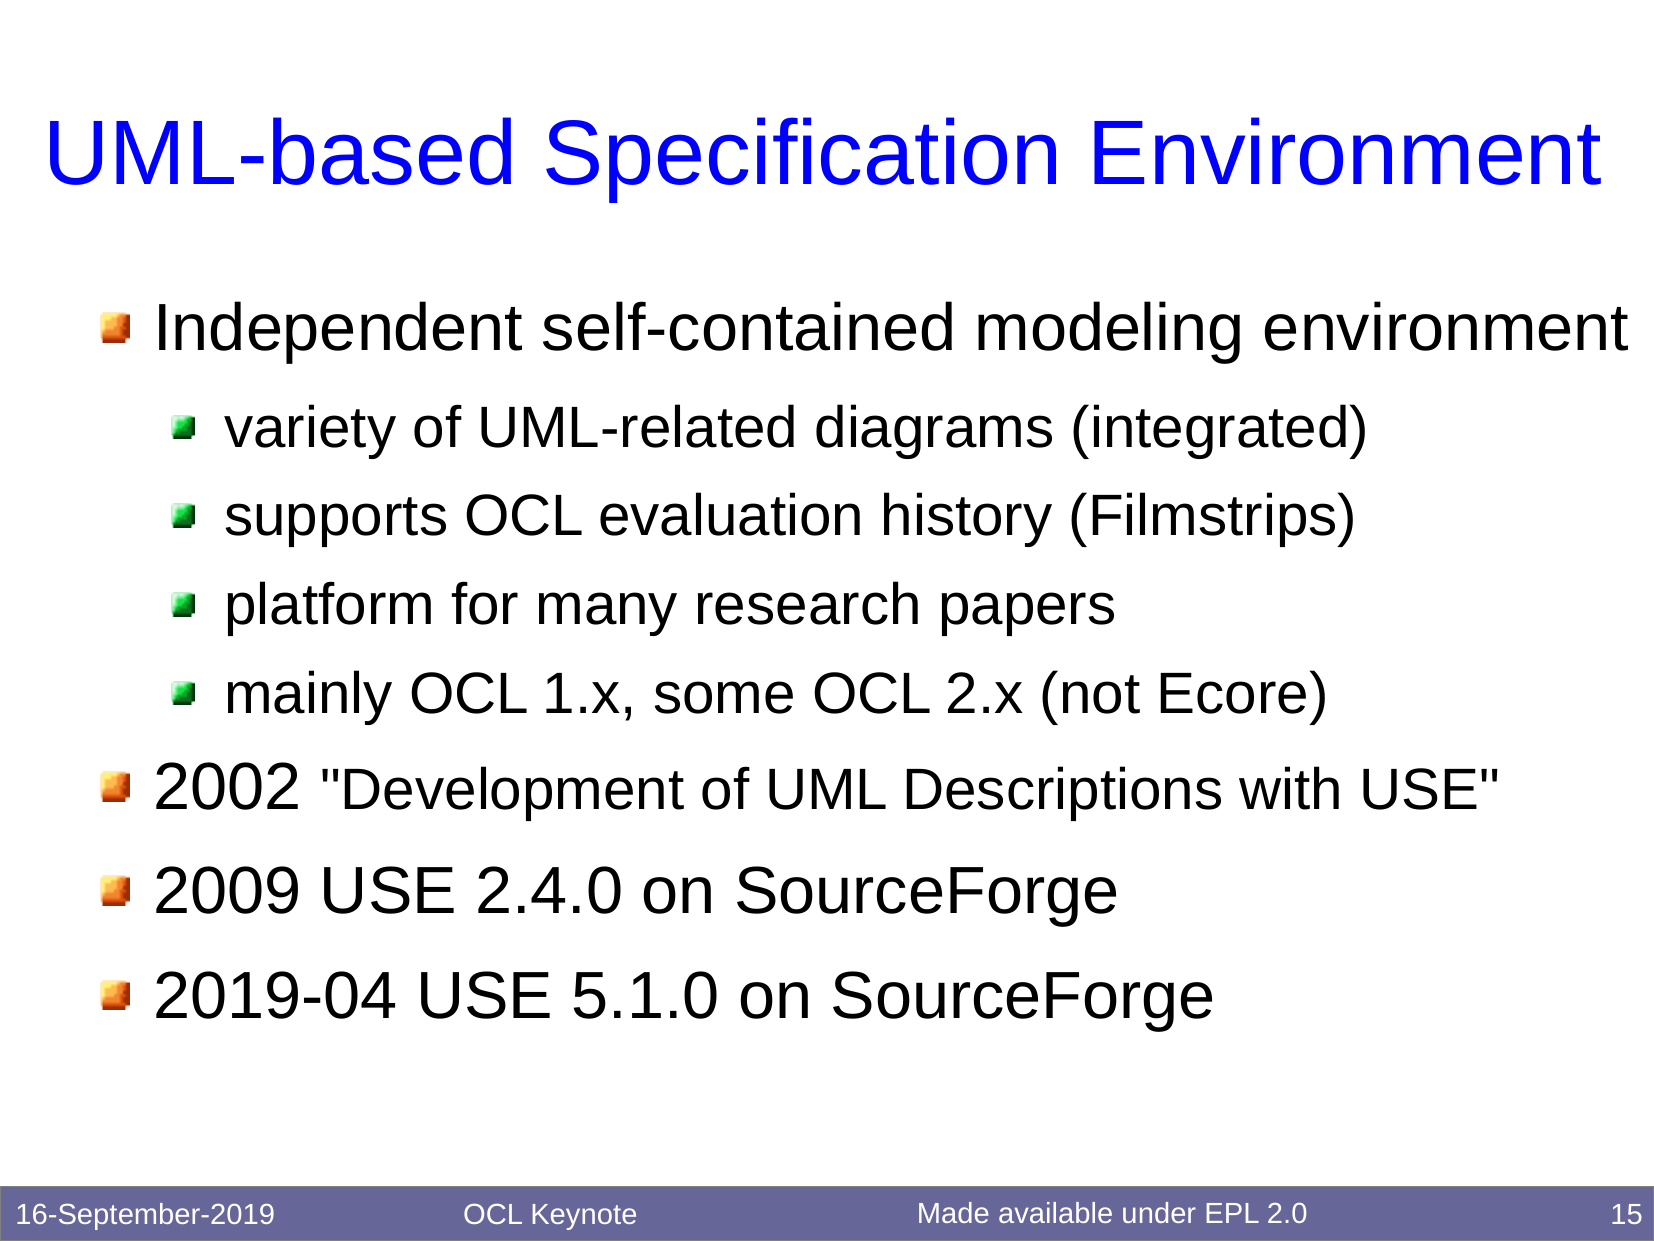

# UML-based Specification Environment
Independent self-contained modeling environment
variety of UML-related diagrams (integrated)
supports OCL evaluation history (Filmstrips)
platform for many research papers
mainly OCL 1.x, some OCL 2.x (not Ecore)
2002 "Development of UML Descriptions with USE"
2009 USE 2.4.0 on SourceForge
2019-04 USE 5.1.0 on SourceForge
16-September-2019
OCL Keynote
15